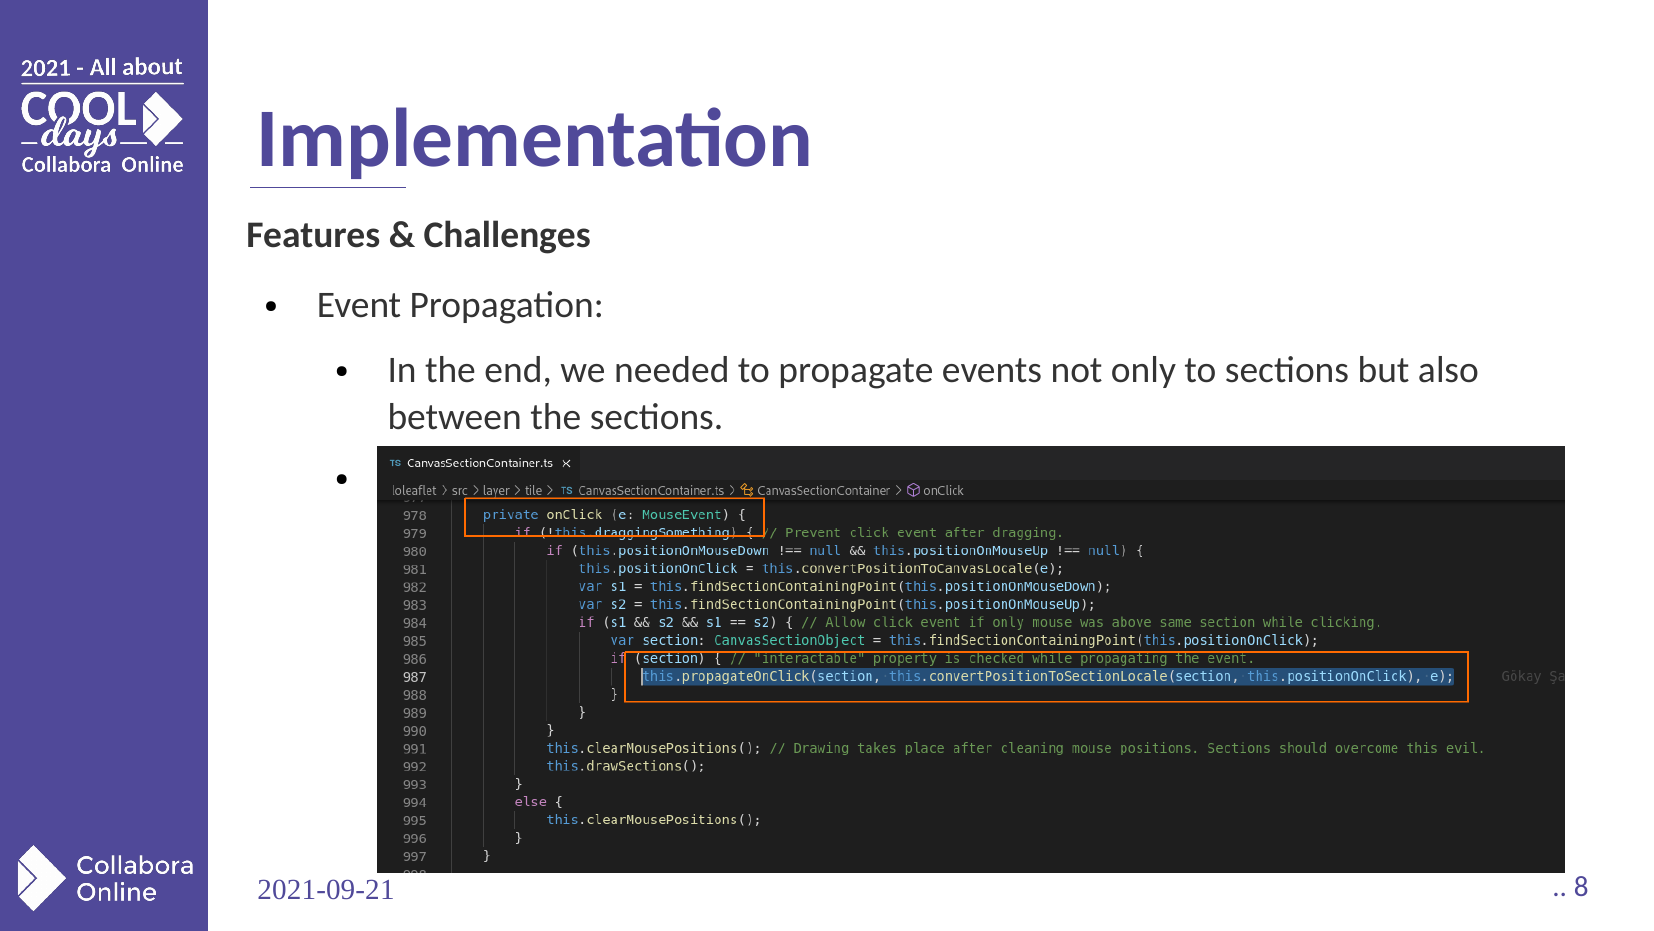

# Implementation
Features & Challenges
Event Propagation:
In the end, we needed to propagate events not only to sections but also between the sections.
2021-09-21
8